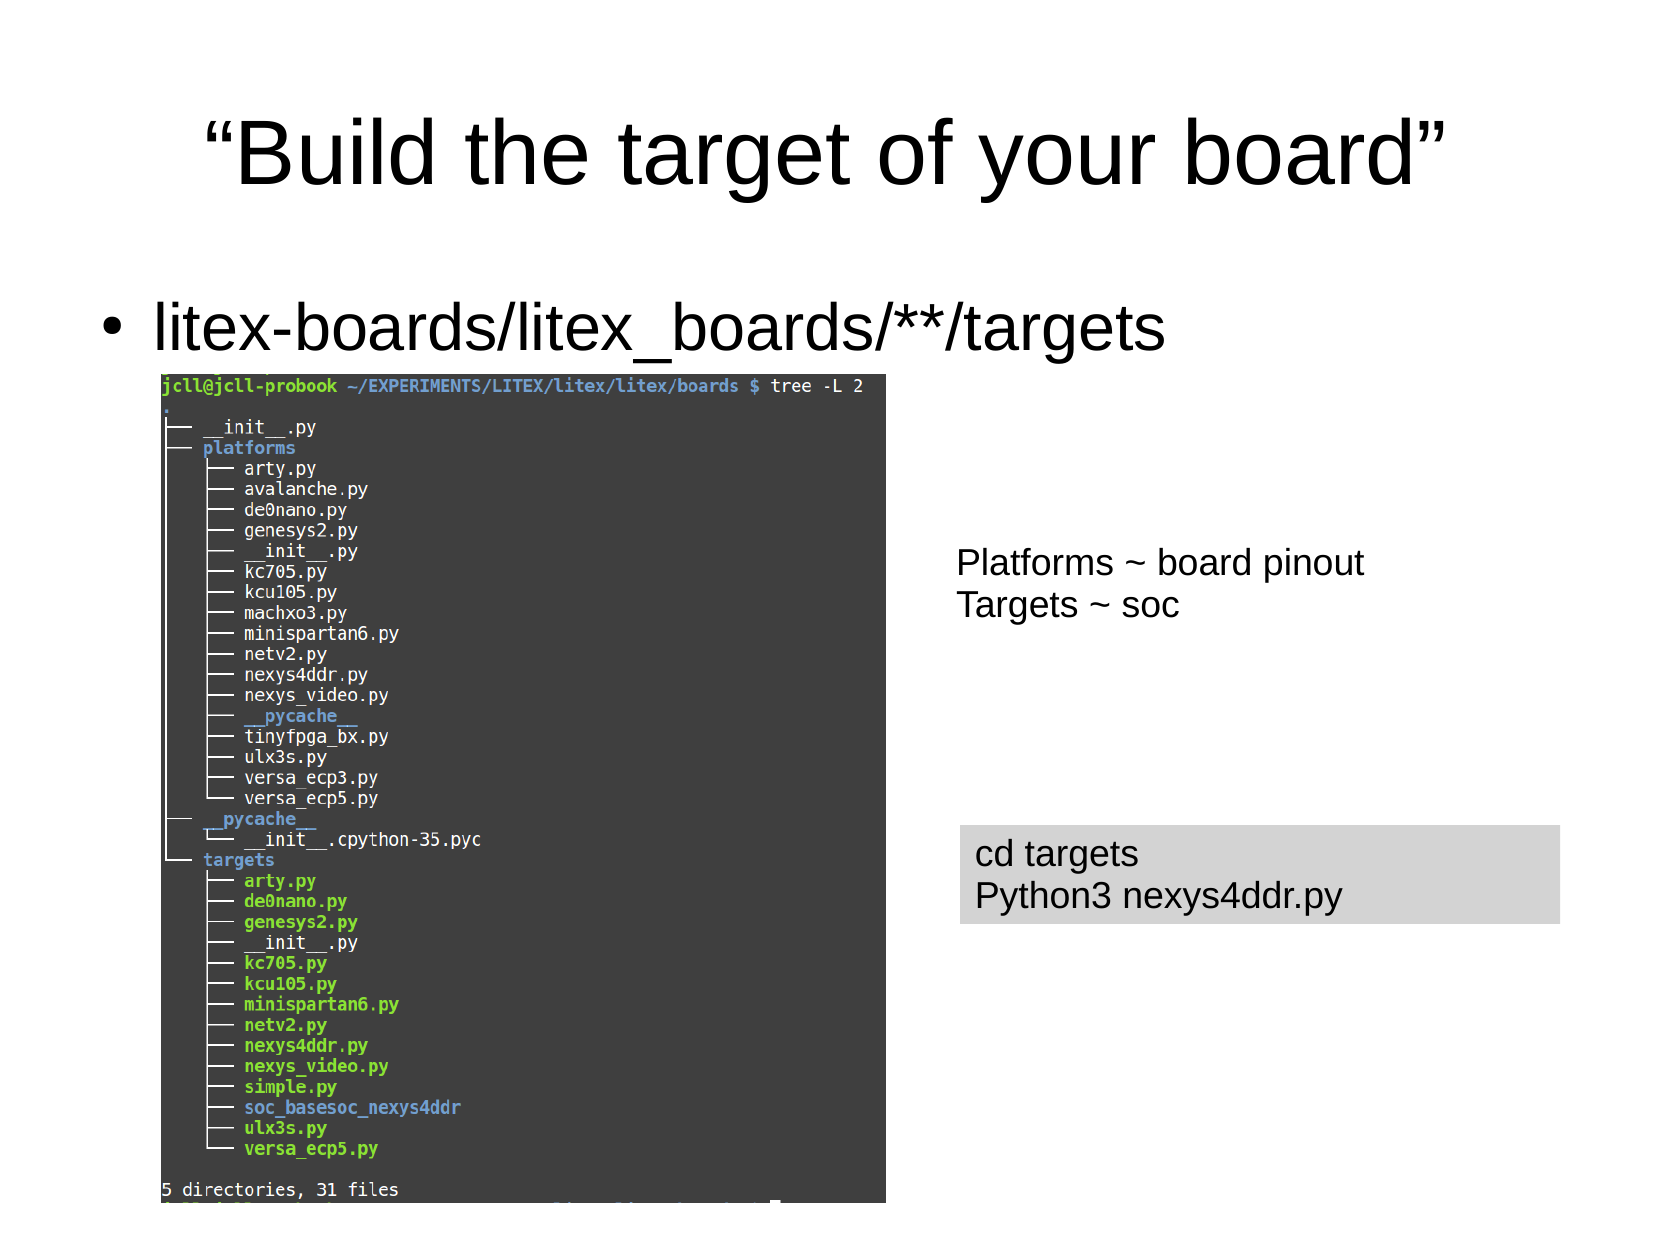

# “Build the target of your board”
litex-boards/litex_boards/**/targets
Platforms ~ board pinout
Targets ~ soc
cd targets
Python3 nexys4ddr.py